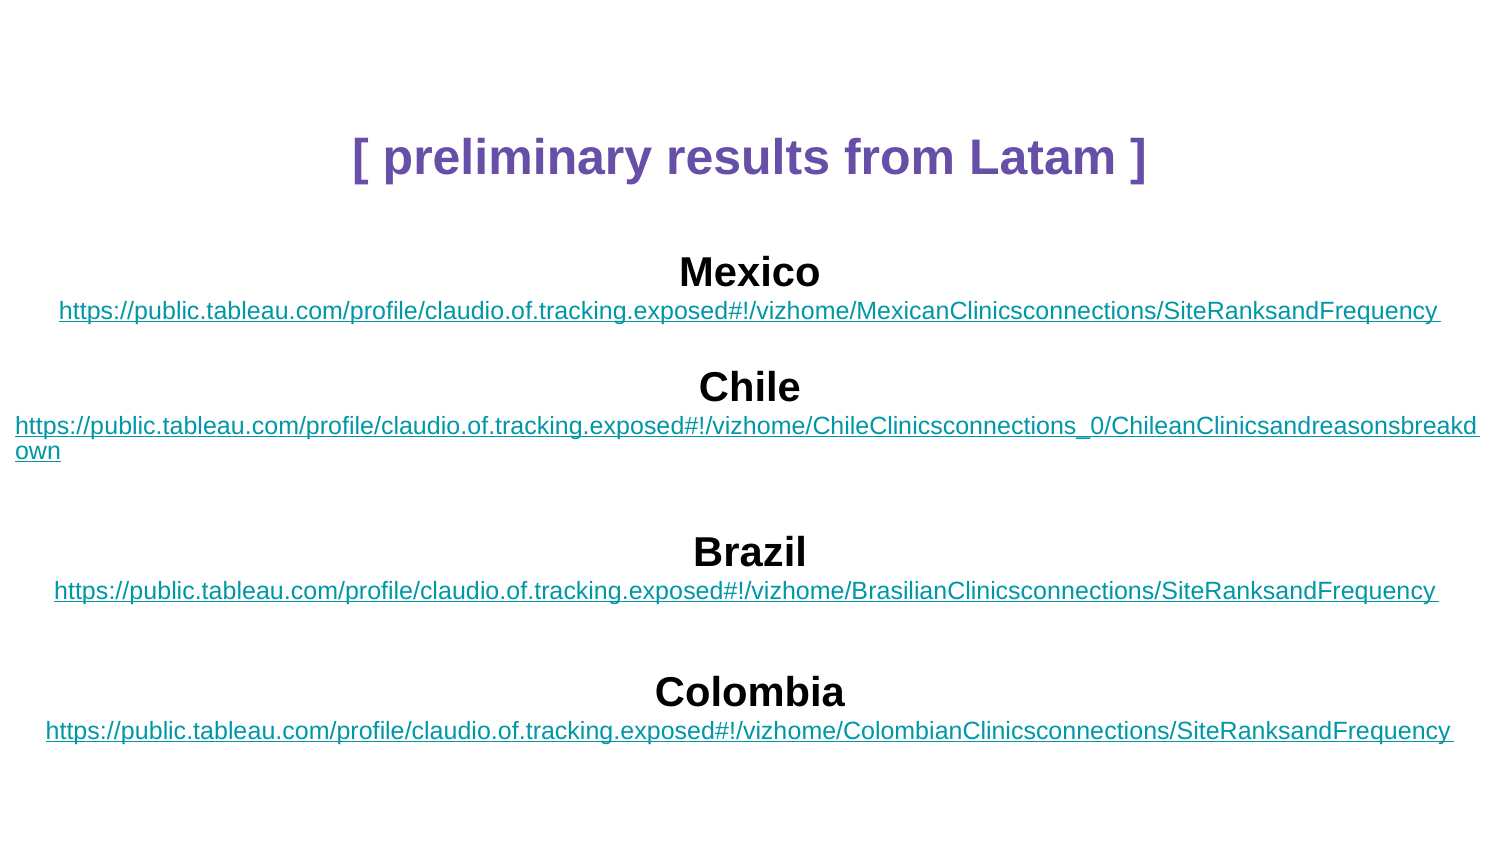

[ preliminary results from Latam ]
Mexico
https://public.tableau.com/profile/claudio.of.tracking.exposed#!/vizhome/MexicanClinicsconnections/SiteRanksandFrequency
Chile
https://public.tableau.com/profile/claudio.of.tracking.exposed#!/vizhome/ChileClinicsconnections_0/ChileanClinicsandreasonsbreakdown
Brazil
https://public.tableau.com/profile/claudio.of.tracking.exposed#!/vizhome/BrasilianClinicsconnections/SiteRanksandFrequency
Colombia
https://public.tableau.com/profile/claudio.of.tracking.exposed#!/vizhome/ColombianClinicsconnections/SiteRanksandFrequency